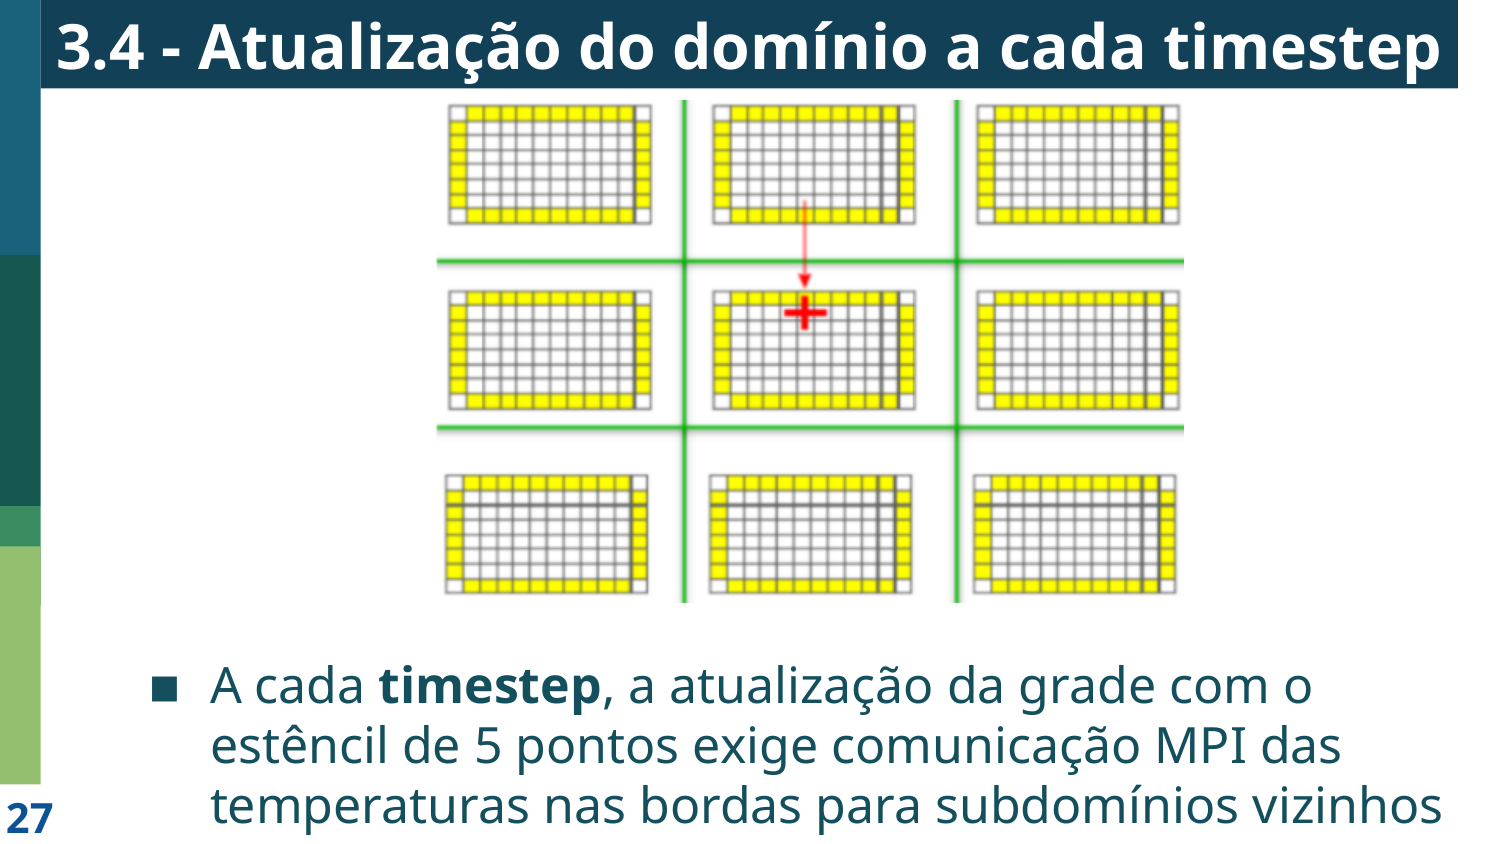

3.4 - Atualização do domínio a cada timestep
# A cada timestep, a atualização da grade com o estêncil de 5 pontos exige comunicação MPI das temperaturas nas bordas para subdomínios vizinhos